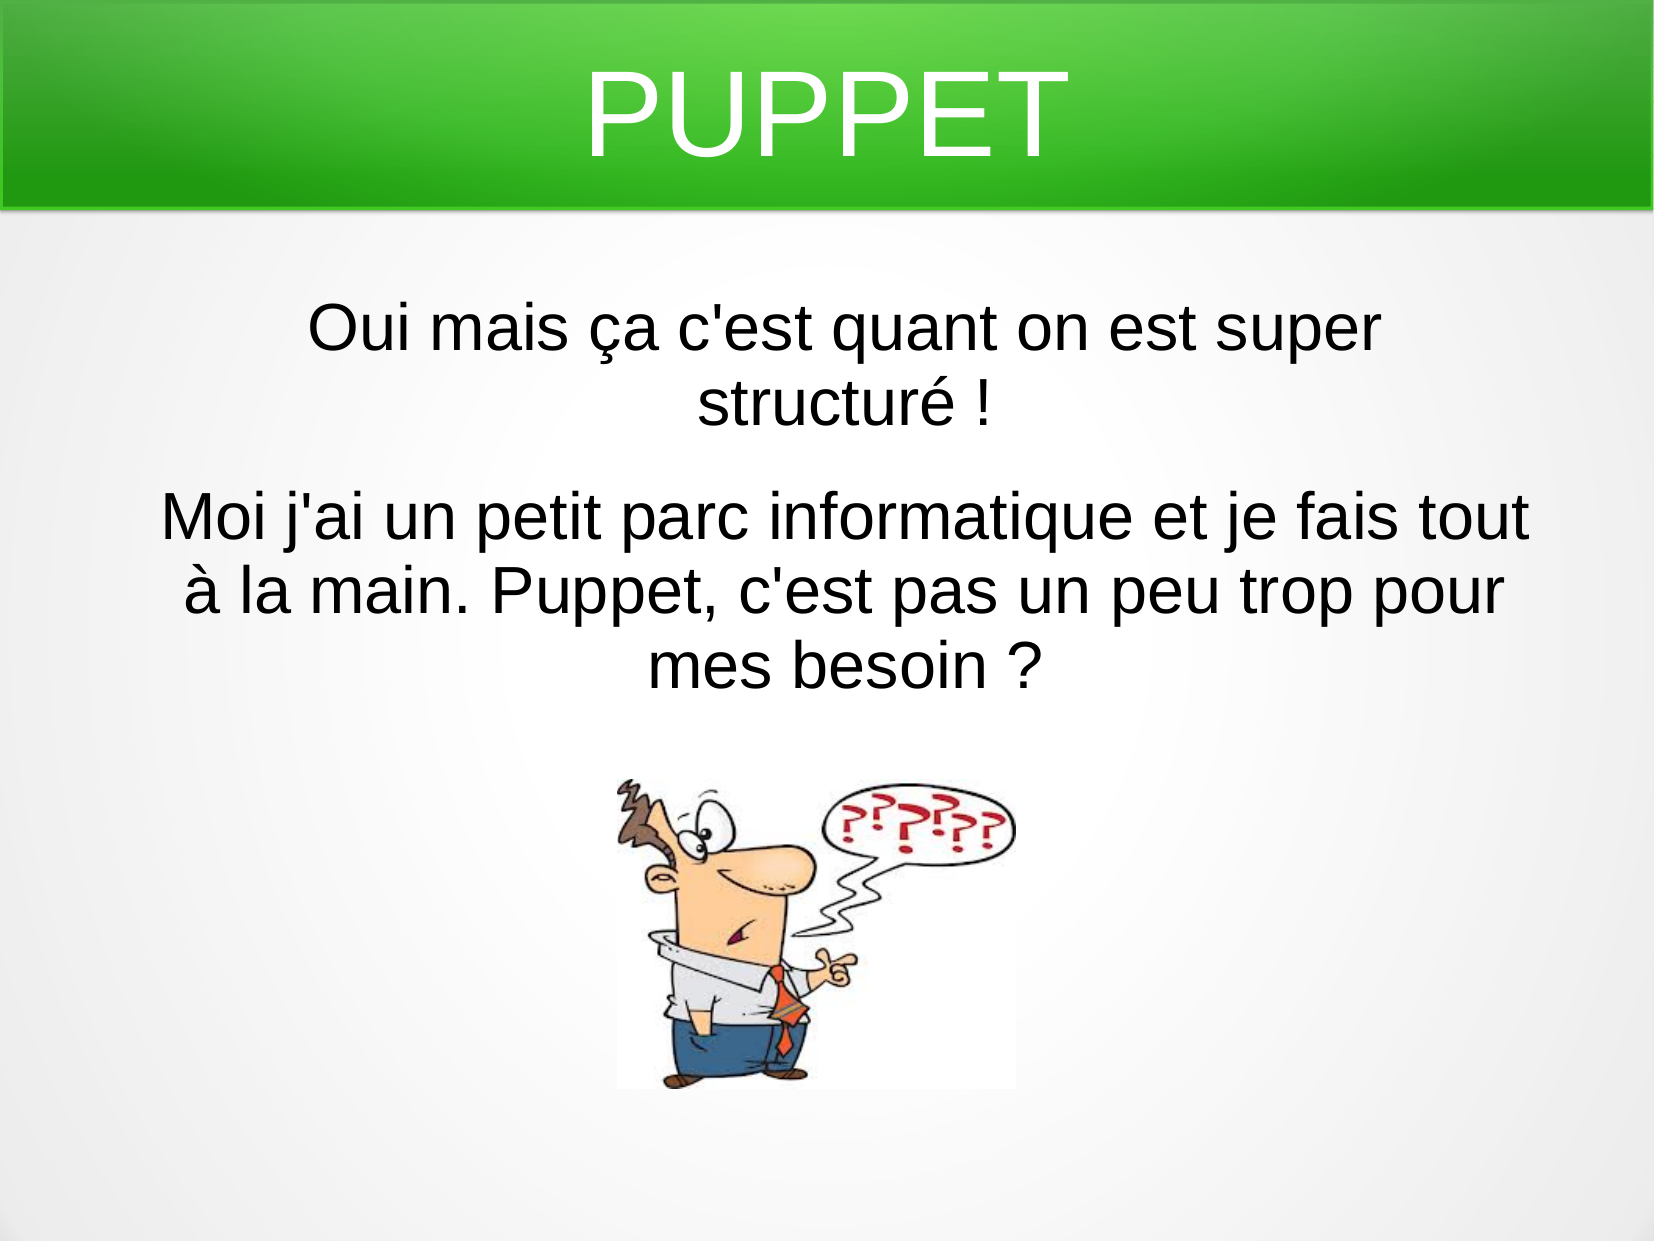

# PUPPET
Oui mais ça c'est quant on est super structuré !
Moi j'ai un petit parc informatique et je fais tout à la main. Puppet, c'est pas un peu trop pour mes besoin ?